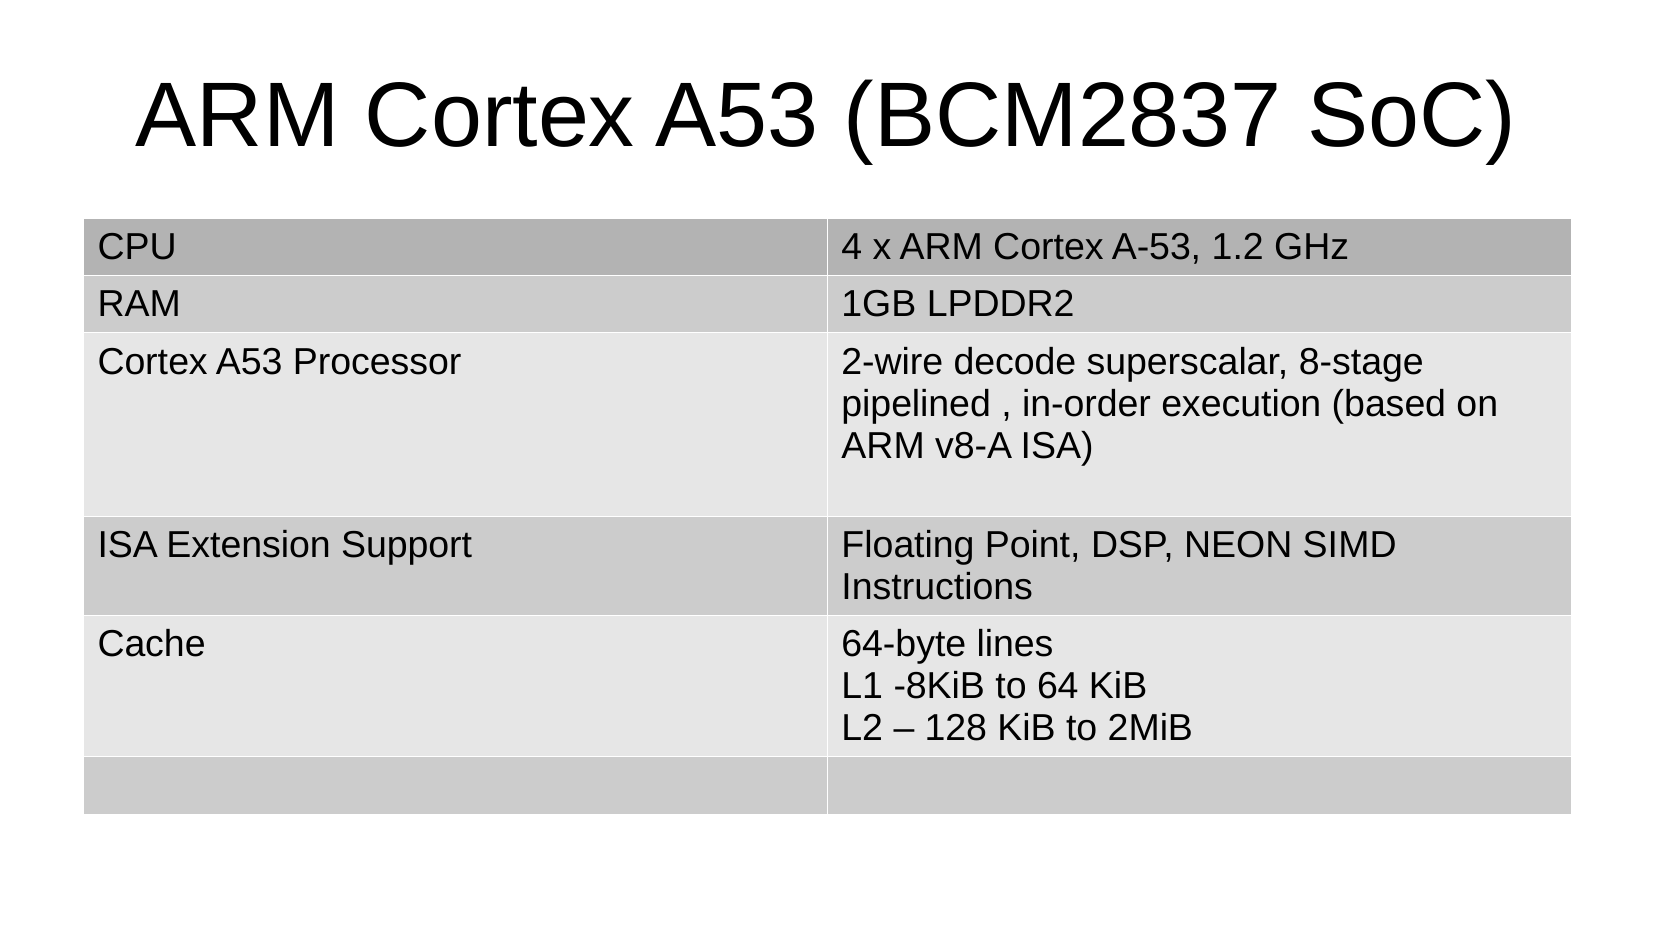

# ARM Cortex A53 (BCM2837 SoC)
| CPU | 4 x ARM Cortex A-53, 1.2 GHz |
| --- | --- |
| RAM | 1GB LPDDR2 |
| Cortex A53 Processor | 2-wire decode superscalar, 8-stage pipelined , in-order execution (based on ARM v8-A ISA) |
| ISA Extension Support | Floating Point, DSP, NEON SIMD Instructions |
| Cache | 64-byte lines L1 -8KiB to 64 KiB L2 – 128 KiB to 2MiB |
| | |